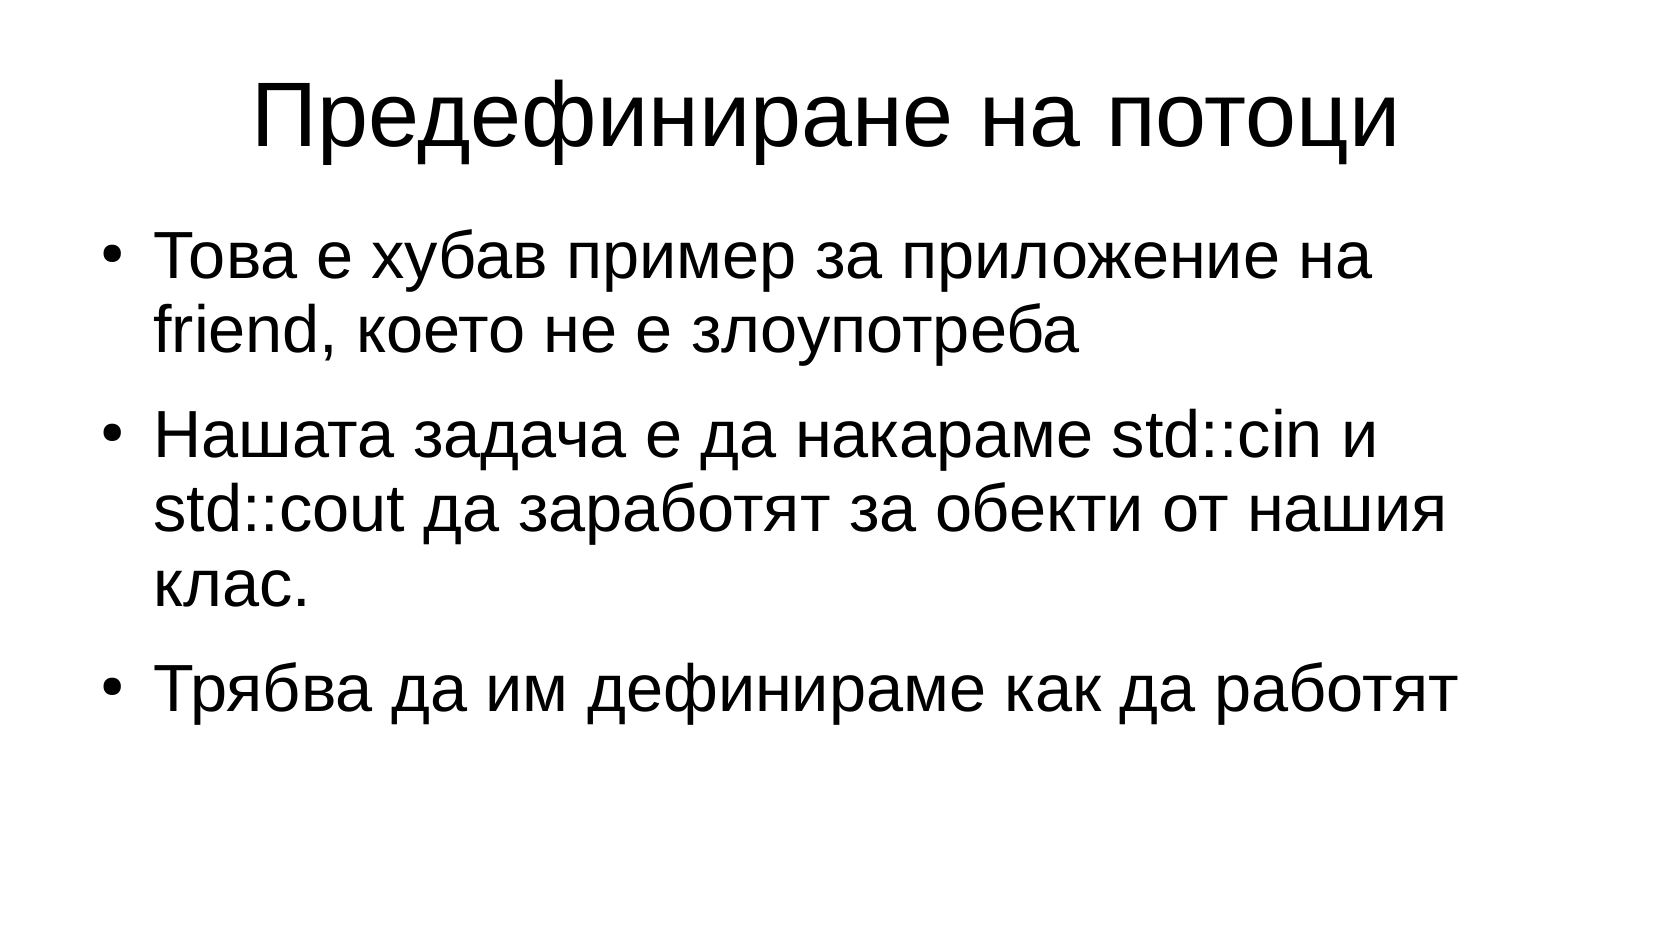

# Предефиниране на потоци
Това е хубав пример за приложение на friend, което не е злоупотреба
Нашата задача е да накараме std::cin и std::cout да заработят за обекти от нашия клас.
Трябва да им дефинираме как да работят